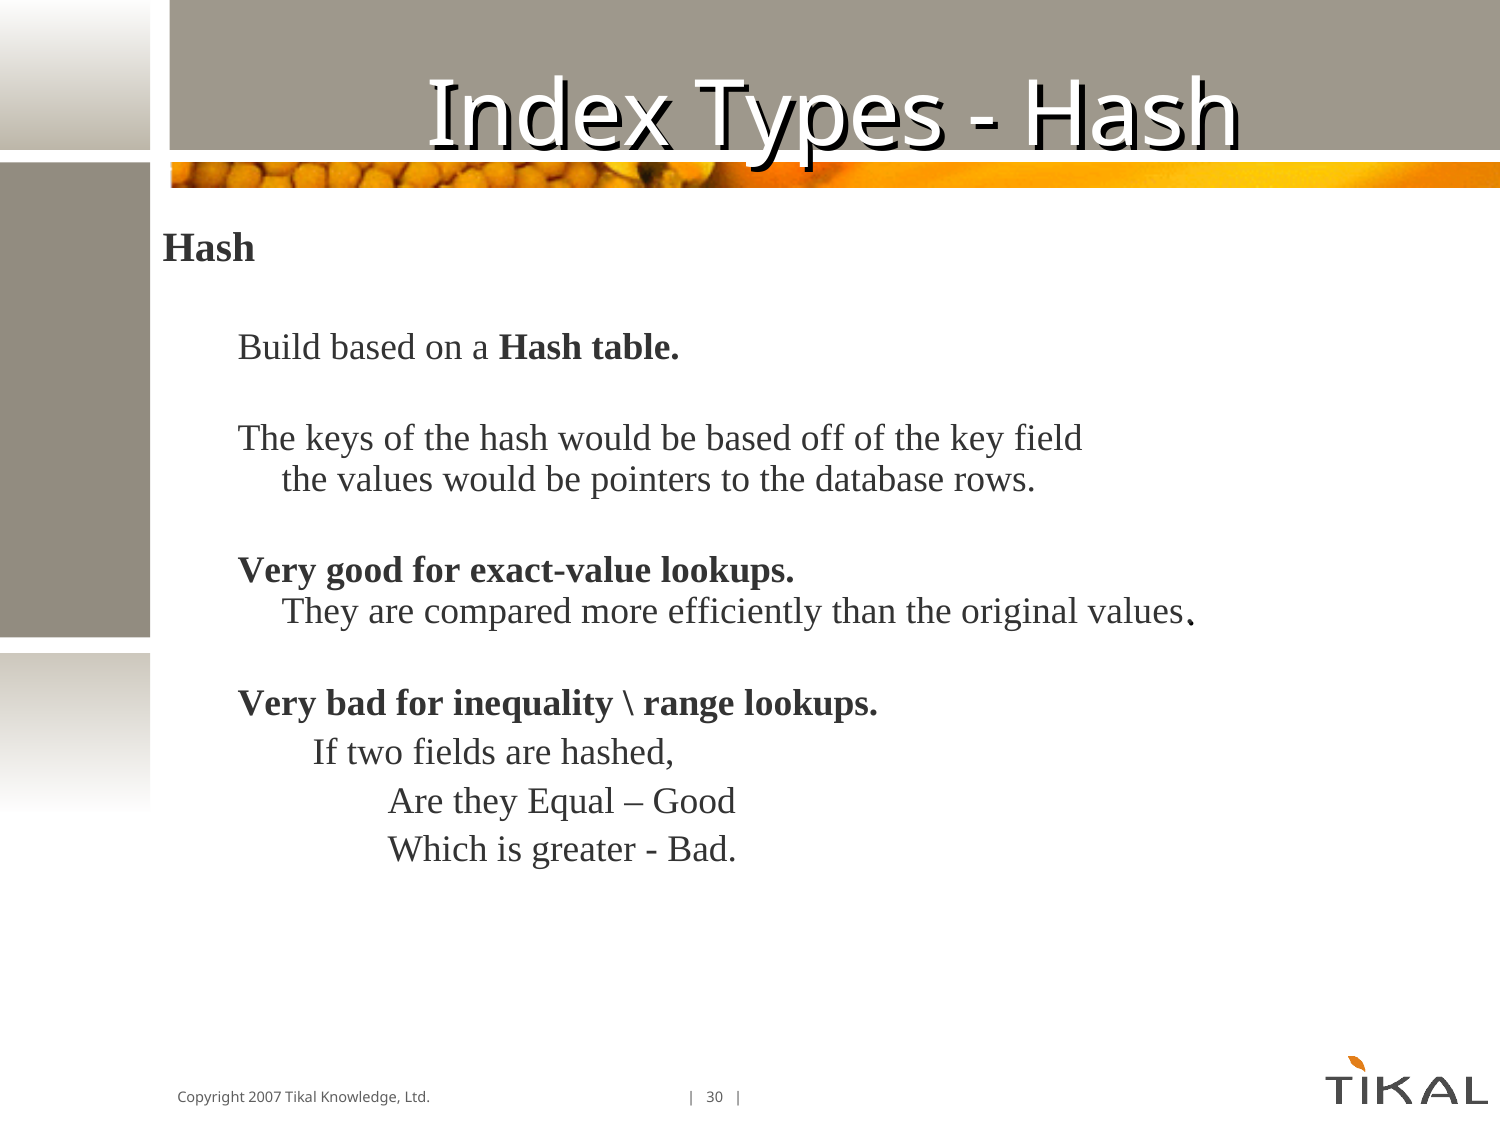

# Index Types - Hash
Hash
Build based on a Hash table.
The keys of the hash would be based off of the key field
the values would be pointers to the database rows.
Very good for exact-value lookups.
They are compared more efficiently than the original values.
Very bad for inequality \ range lookups.
If two fields are hashed,
Are they Equal – Good
Which is greater - Bad.